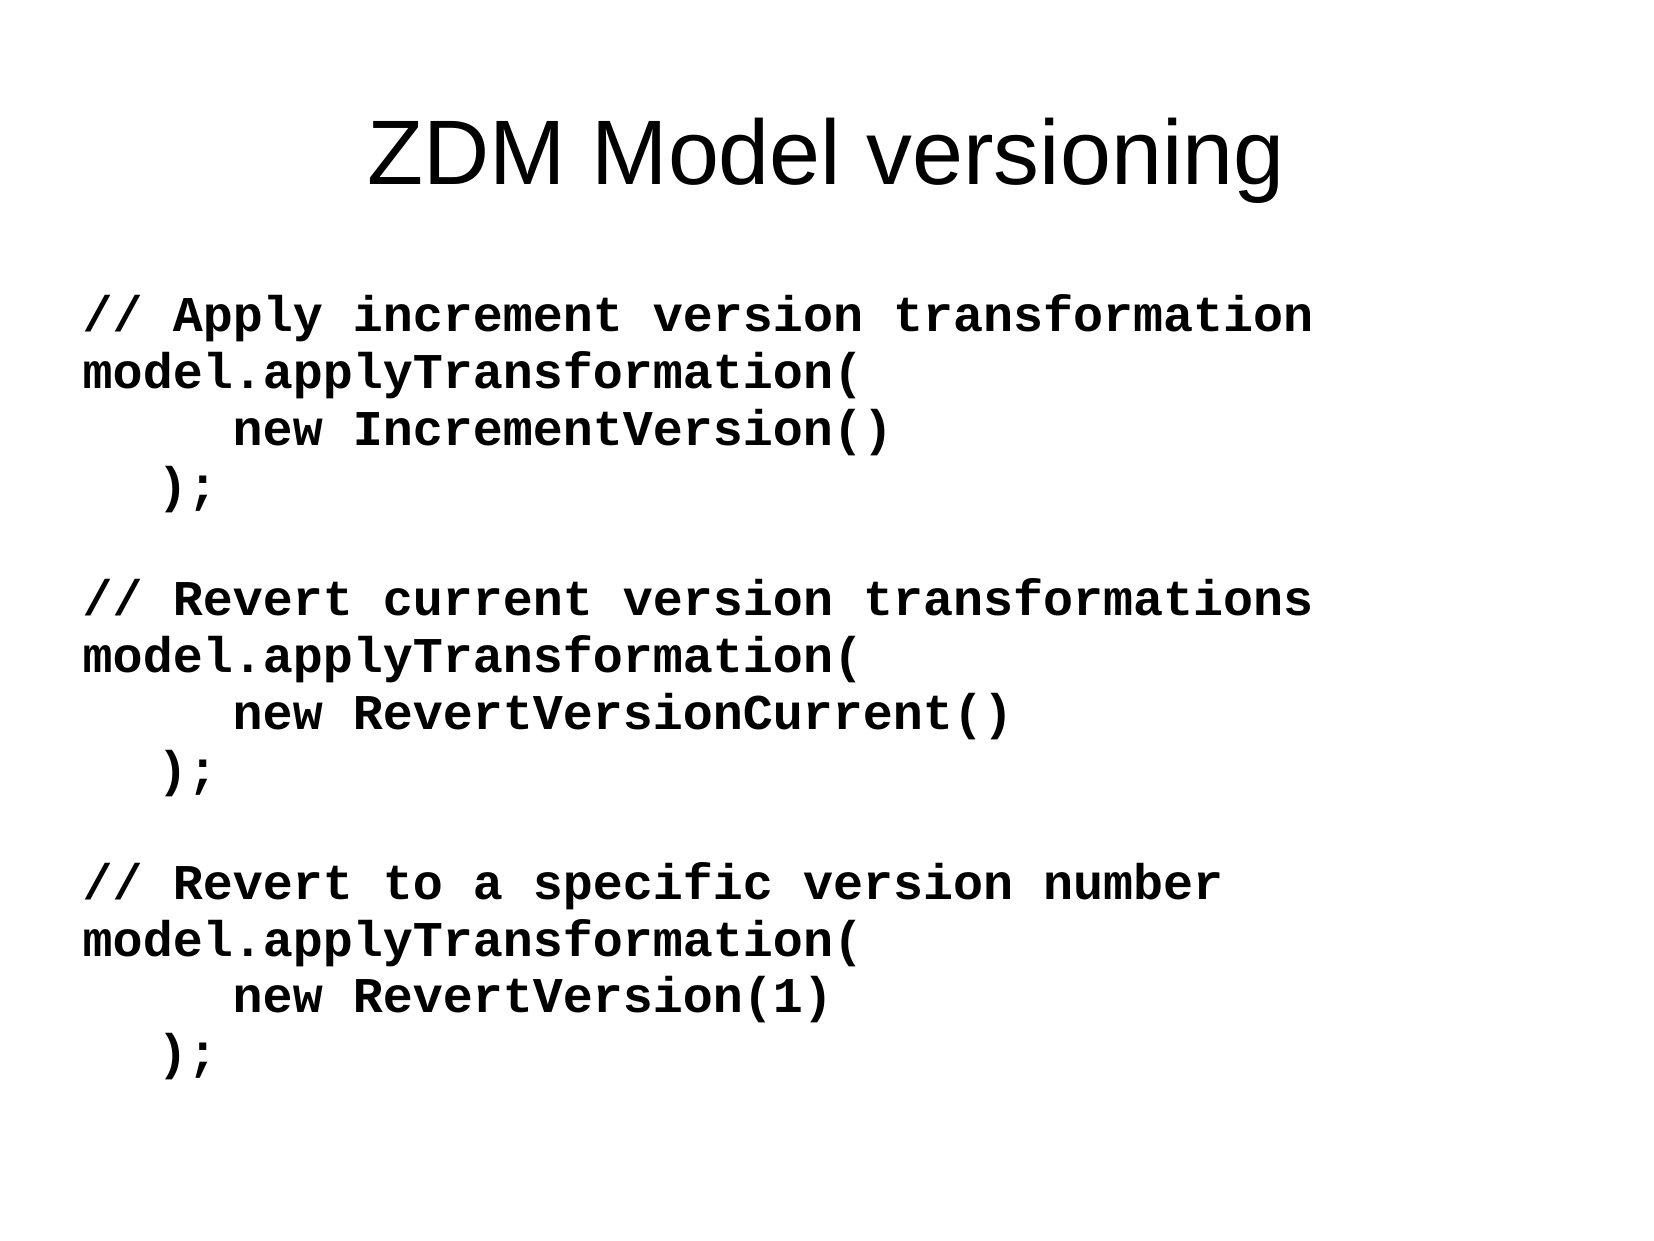

# ZDM Model versioning
// Apply increment version transformation
model.applyTransformation(
		new IncrementVersion()
	);
// Revert current version transformations
model.applyTransformation(
		new RevertVersionCurrent()
	);
// Revert to a specific version number
model.applyTransformation(
		new RevertVersion(1)
	);